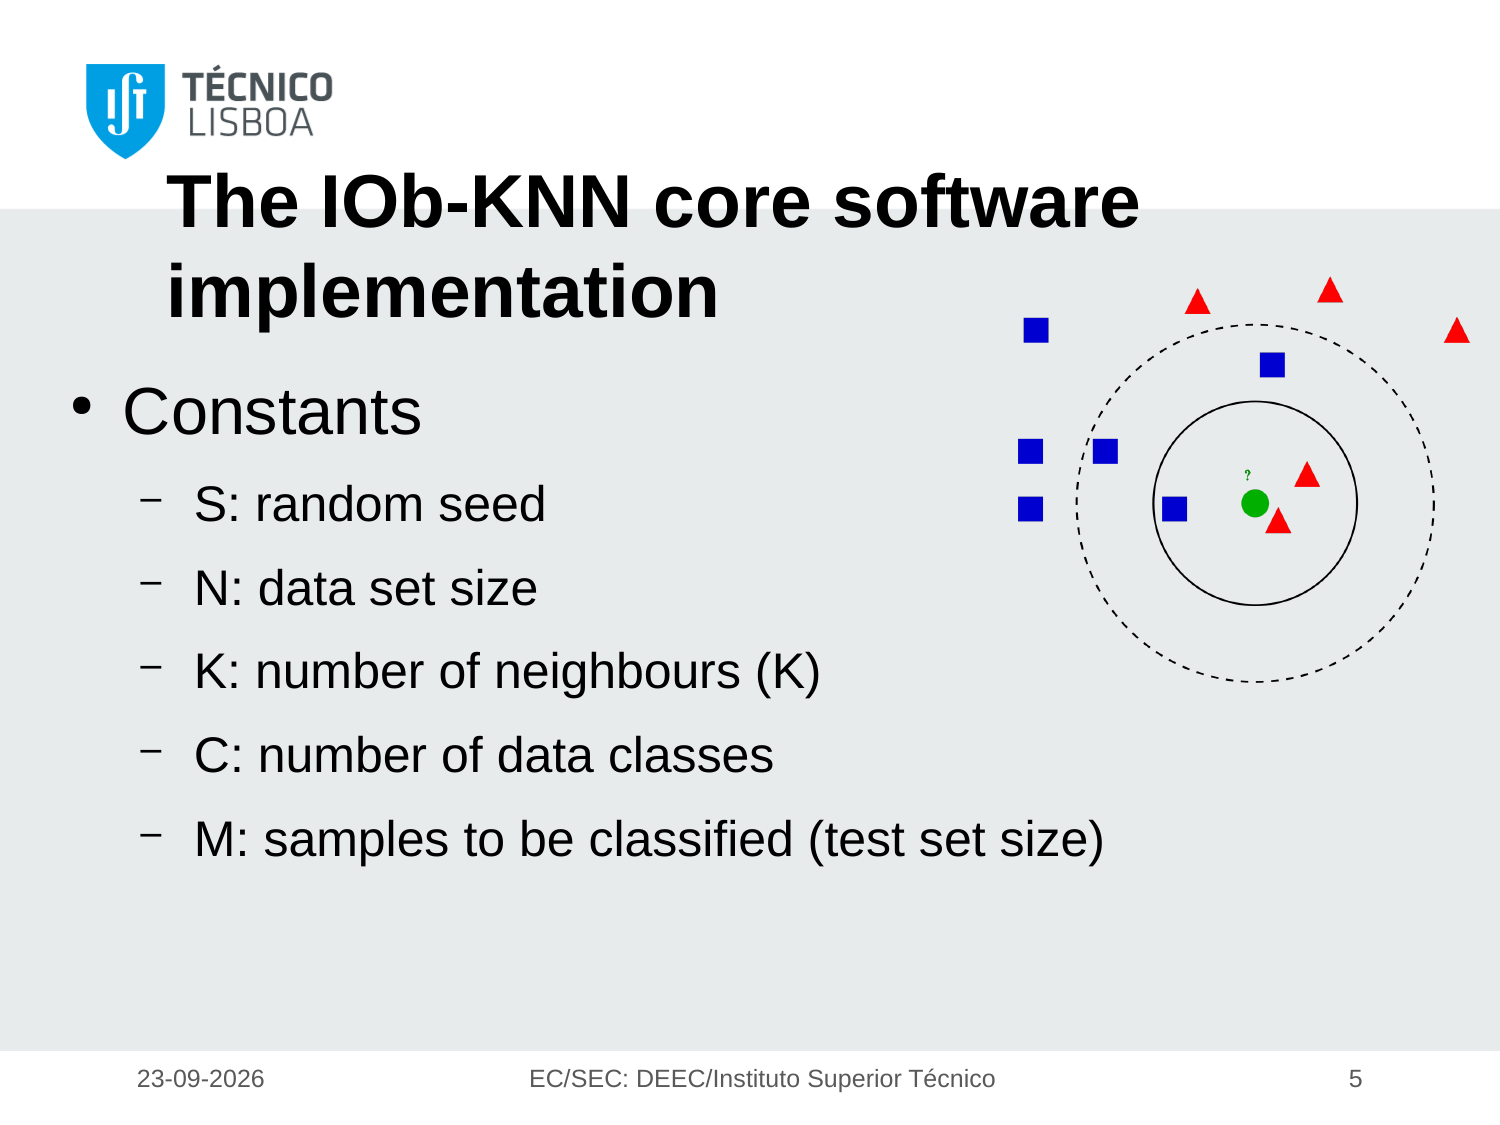

# The IOb-KNN core software implementation
Constants
S: random seed
N: data set size
K: number of neighbours (K)
C: number of data classes
M: samples to be classified (test set size)
EC/SEC: DEEC/Instituto Superior Técnico
4